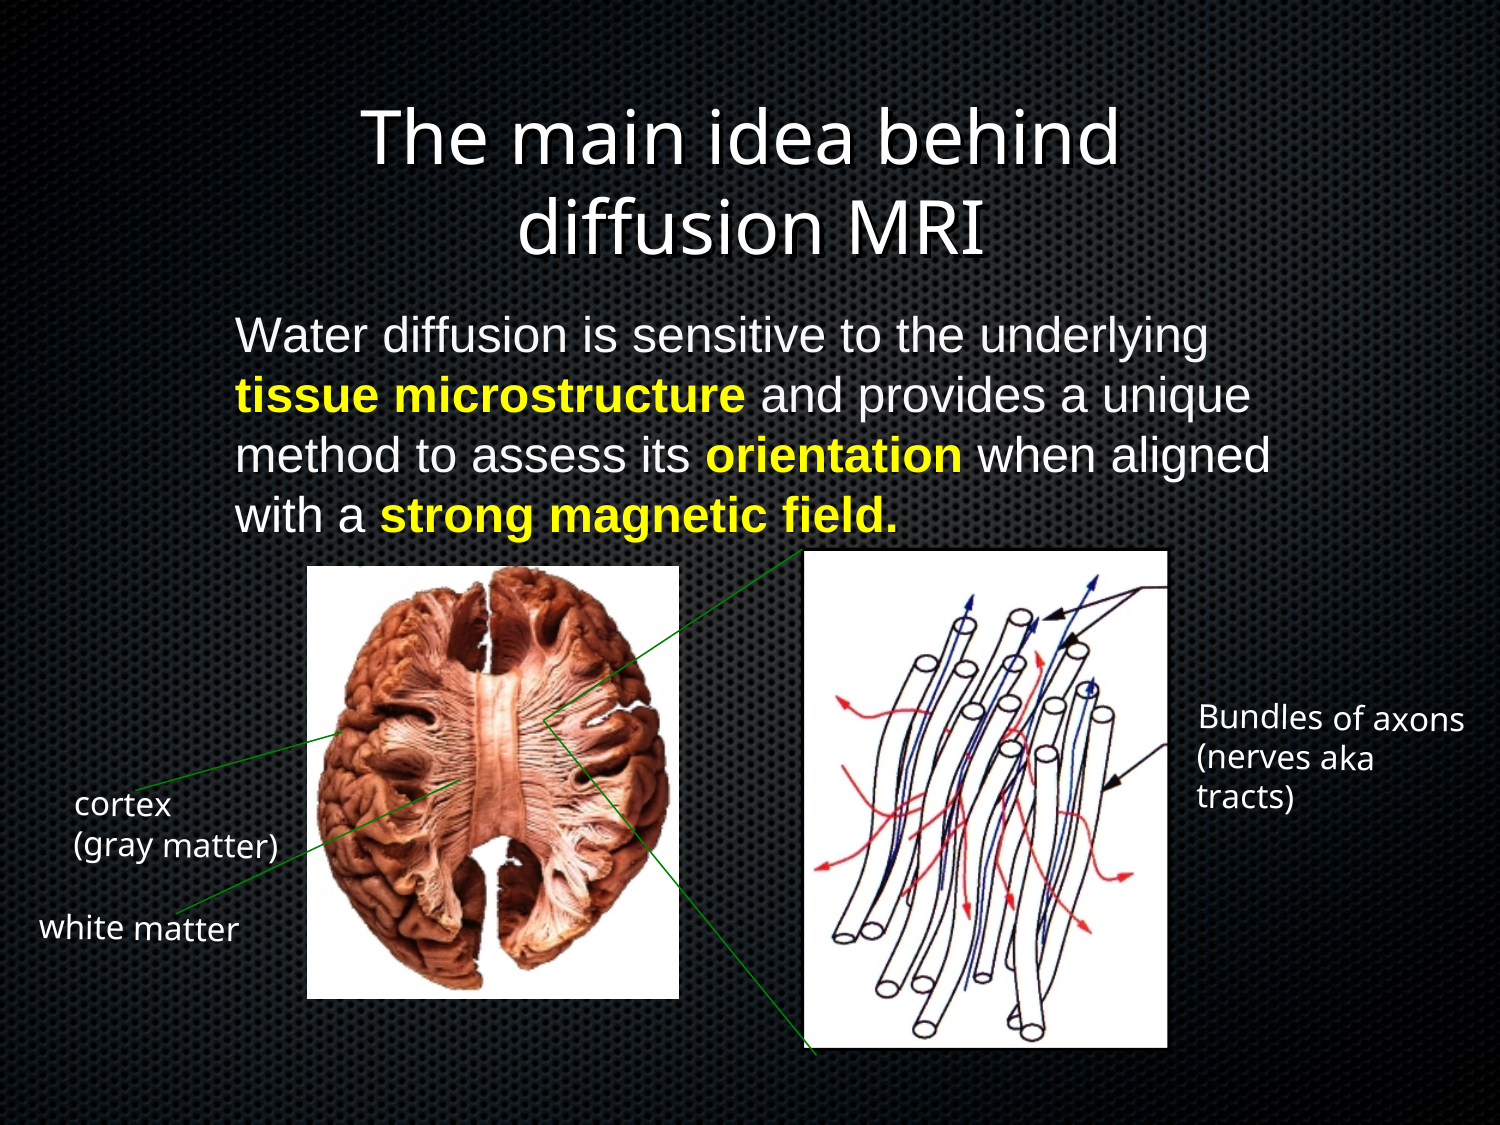

# The main idea behind diffusion MRI
Water diffusion is sensitive to the underlying tissue microstructure and provides a unique method to assess its orientation when aligned
with a strong magnetic field.
Bundles of axons
(nerves aka
tracts)
cortex
(gray matter)
white matter